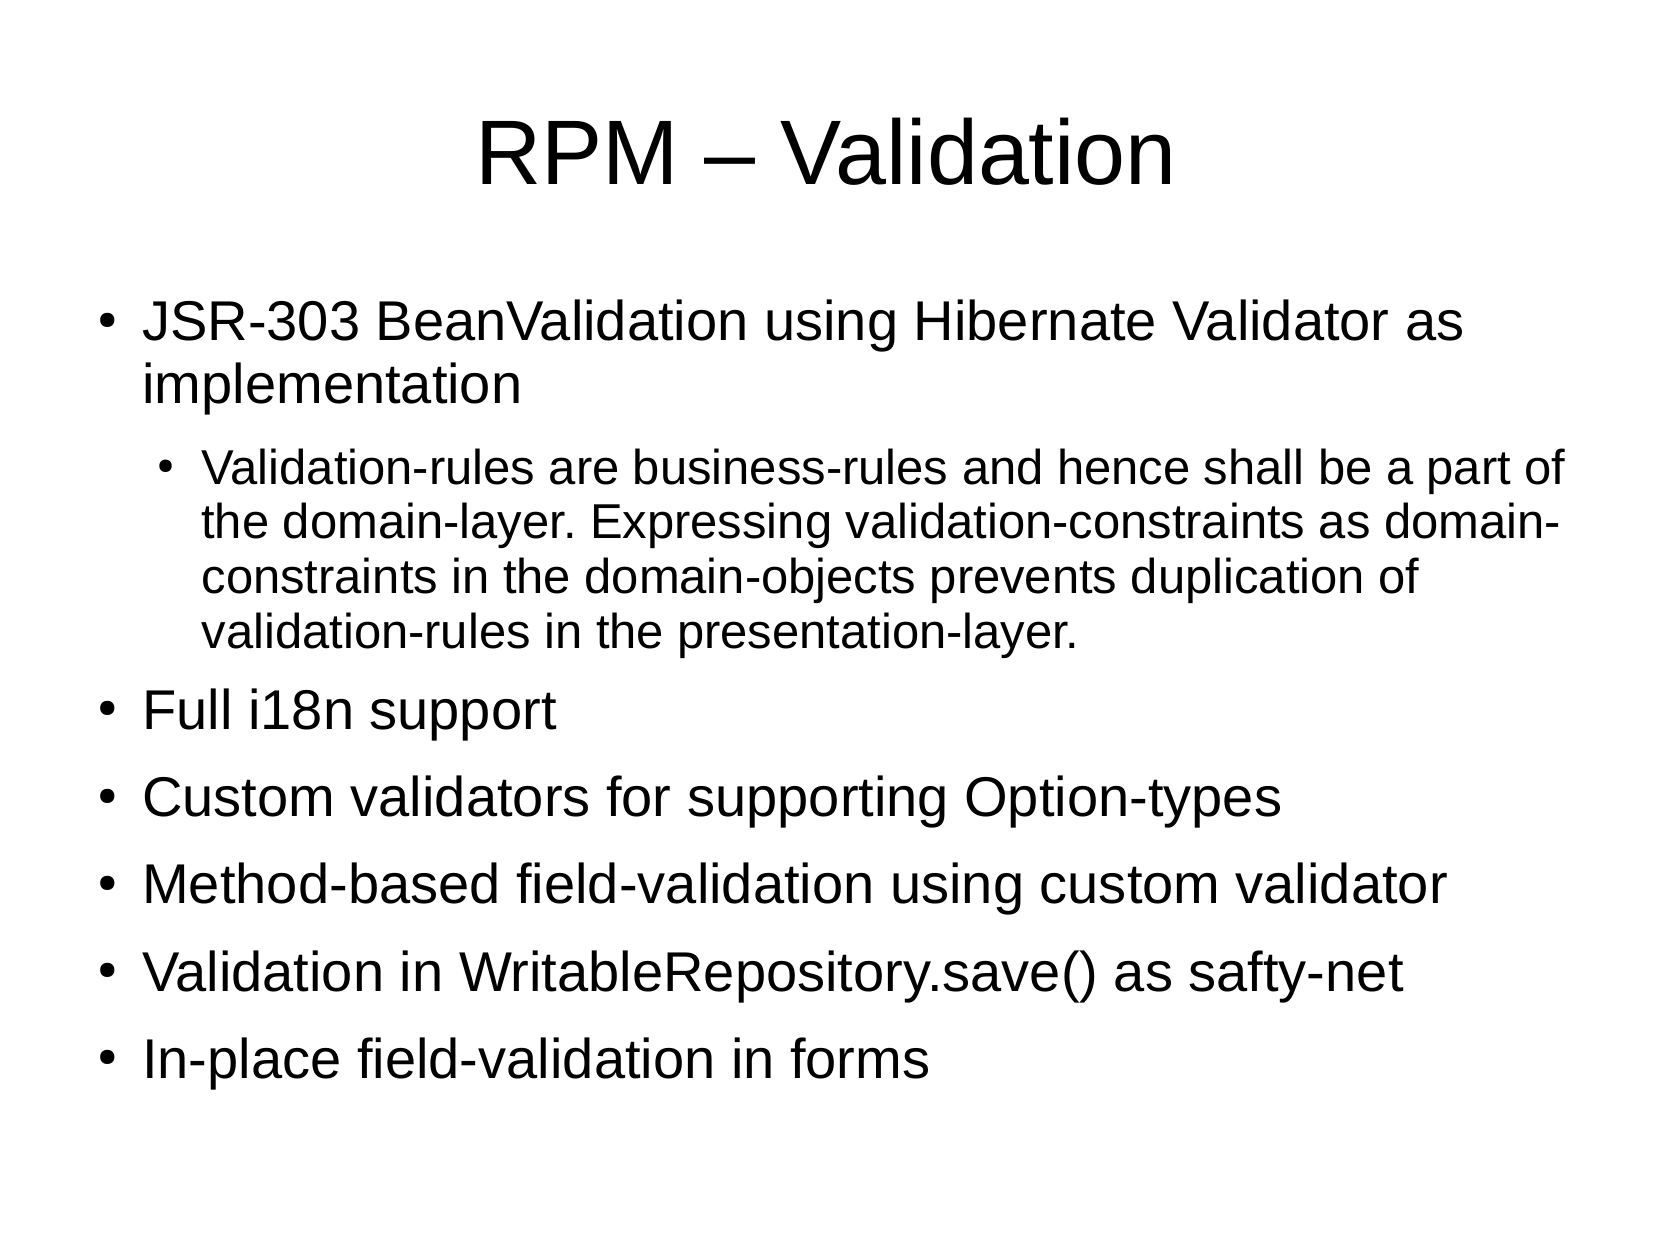

# RPM – Validation
JSR-303 BeanValidation using Hibernate Validator as implementation
Validation-rules are business-rules and hence shall be a part of the domain-layer. Expressing validation-constraints as domain-constraints in the domain-objects prevents duplication of validation-rules in the presentation-layer.
Full i18n support
Custom validators for supporting Option-types
Method-based field-validation using custom validator
Validation in WritableRepository.save() as safty-net
In-place field-validation in forms